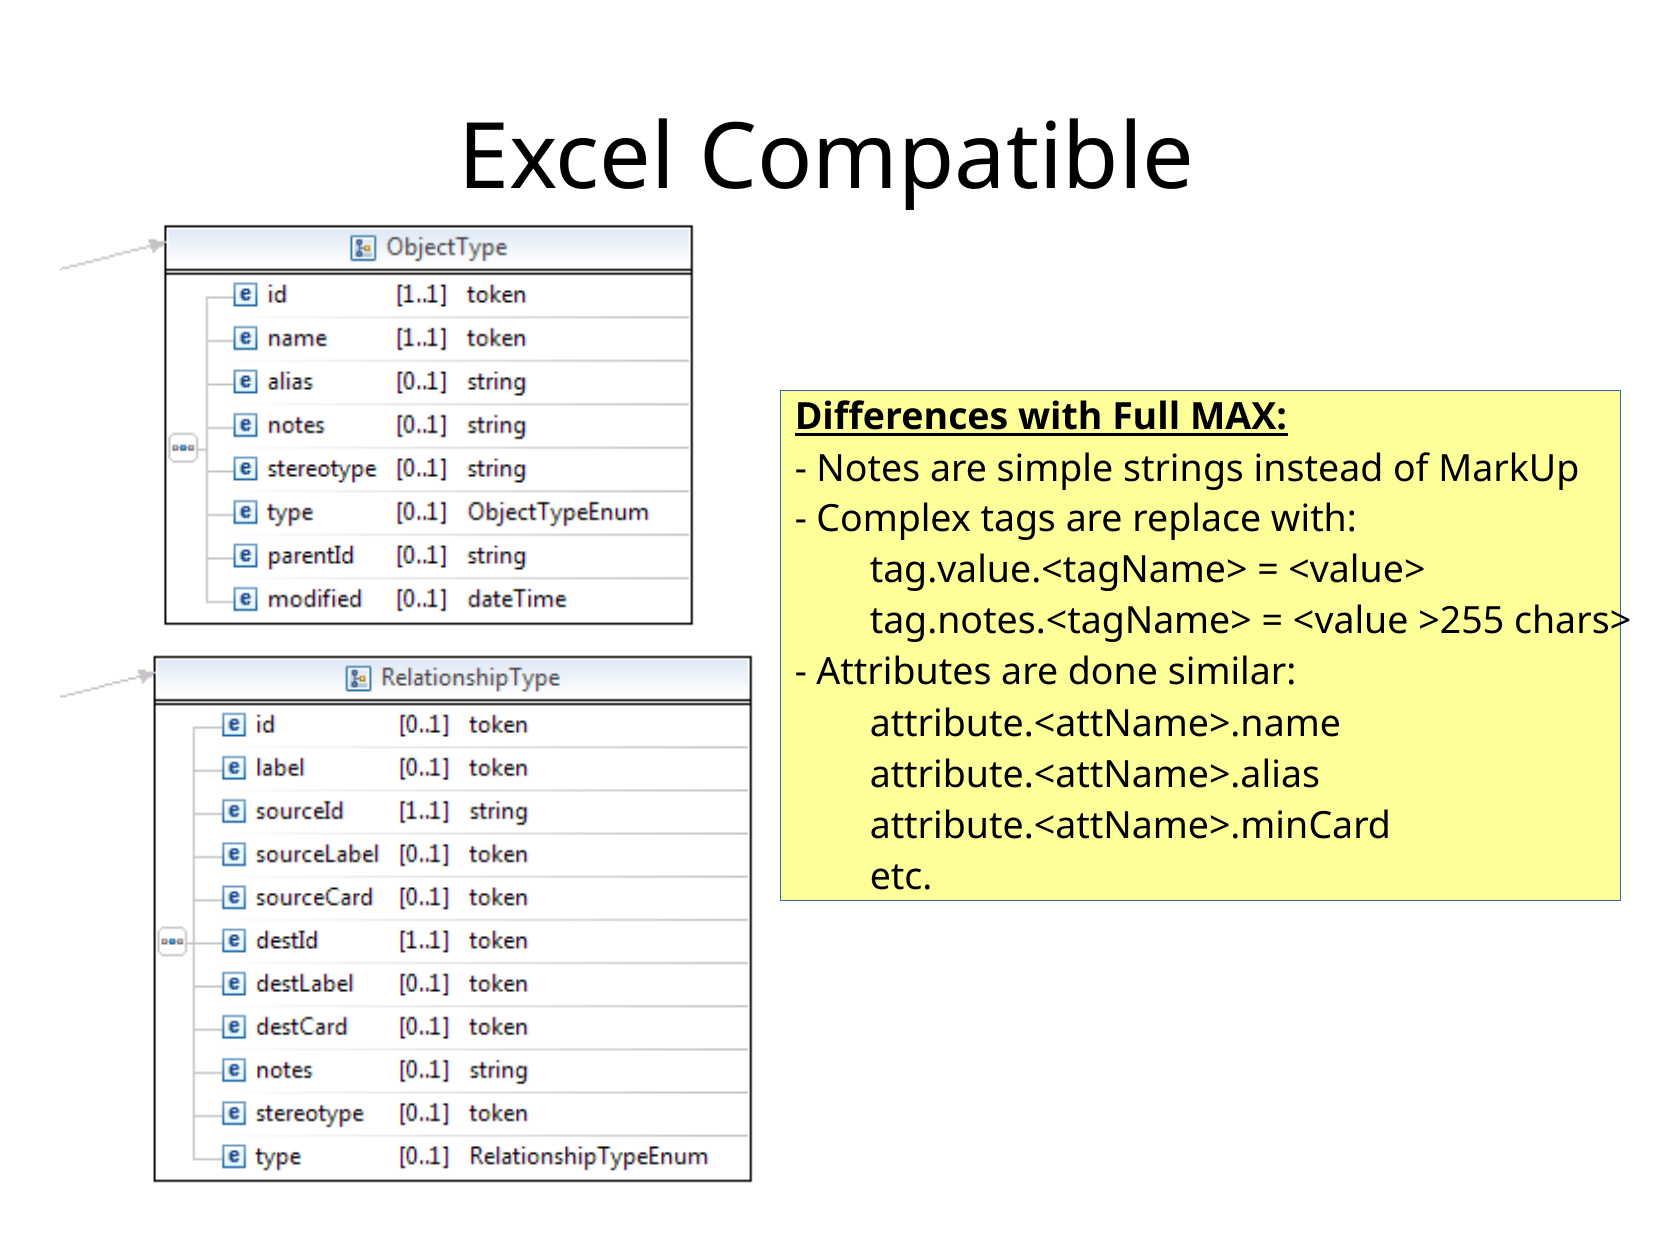

# Excel Compatible
Differences with Full MAX:
- Notes are simple strings instead of MarkUp
- Complex tags are replace with:
	tag.value.<tagName> = <value>
	tag.notes.<tagName> = <value >255 chars>
- Attributes are done similar:
	attribute.<attName>.name
	attribute.<attName>.alias
	attribute.<attName>.minCard
	etc.